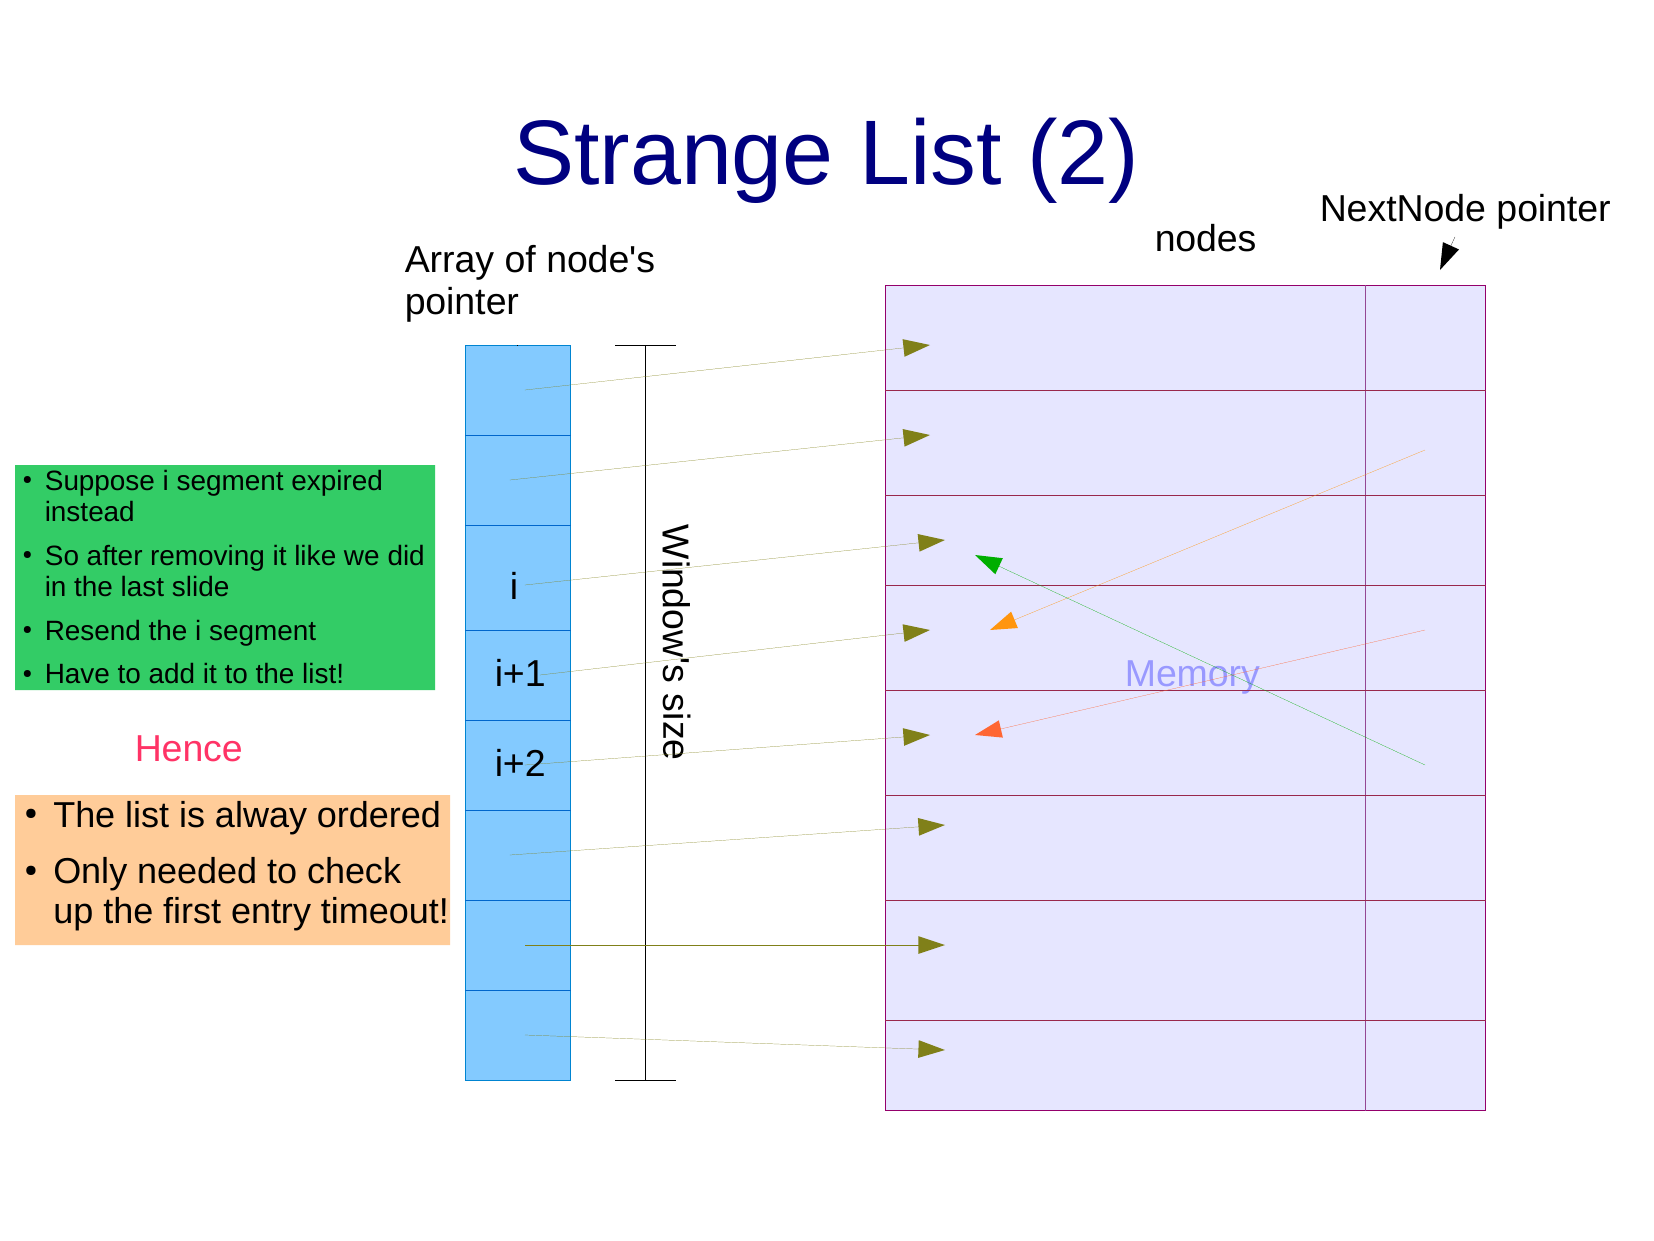

# Strange List (2)
NextNode pointer
nodes
Array of node's pointer
Suppose i segment expired instead
So after removing it like we did in the last slide
Resend the i segment
Have to add it to the list!
i
Window's size
i+1
Memory
Hence
i+2
The list is alway ordered
Only needed to check up the first entry timeout!